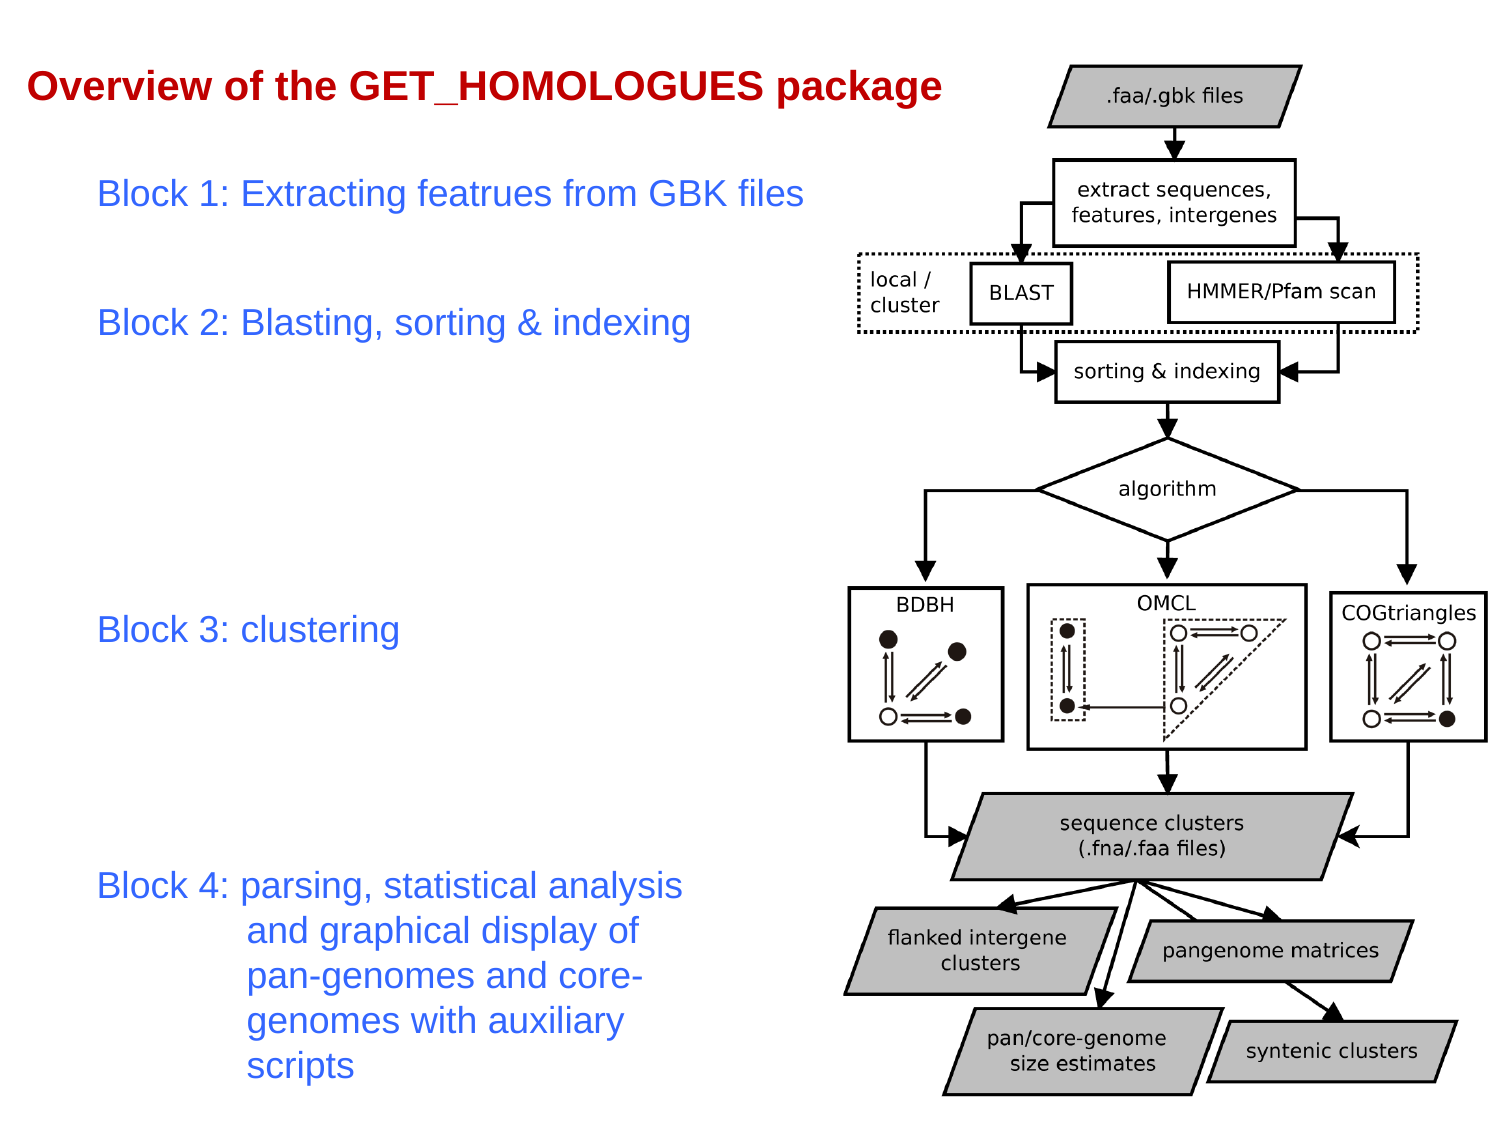

Overview of the GET_HOMOLOGUES package
Block 1: Extracting featrues from GBK files
Block 2: Blasting, sorting & indexing
Block 3: clustering
Block 4: parsing, statistical analysis
	and graphical display of
	pan-genomes and core-
	genomes with auxiliary
	scripts